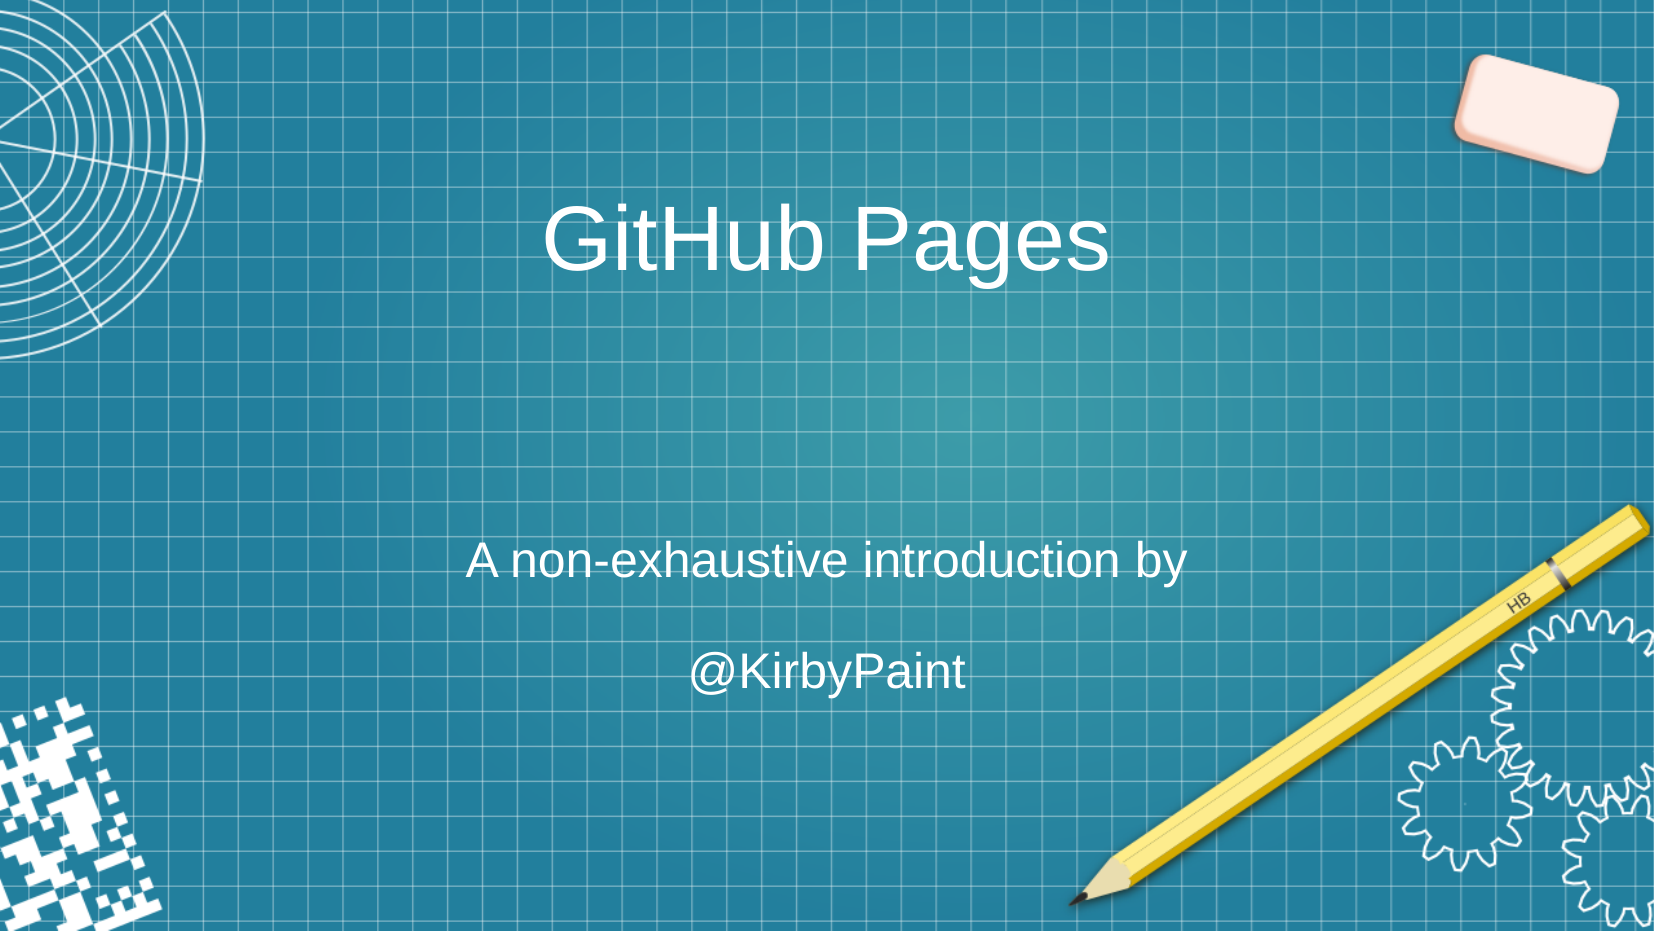

# GitHub Pages
A non-exhaustive introduction by
@KirbyPaint